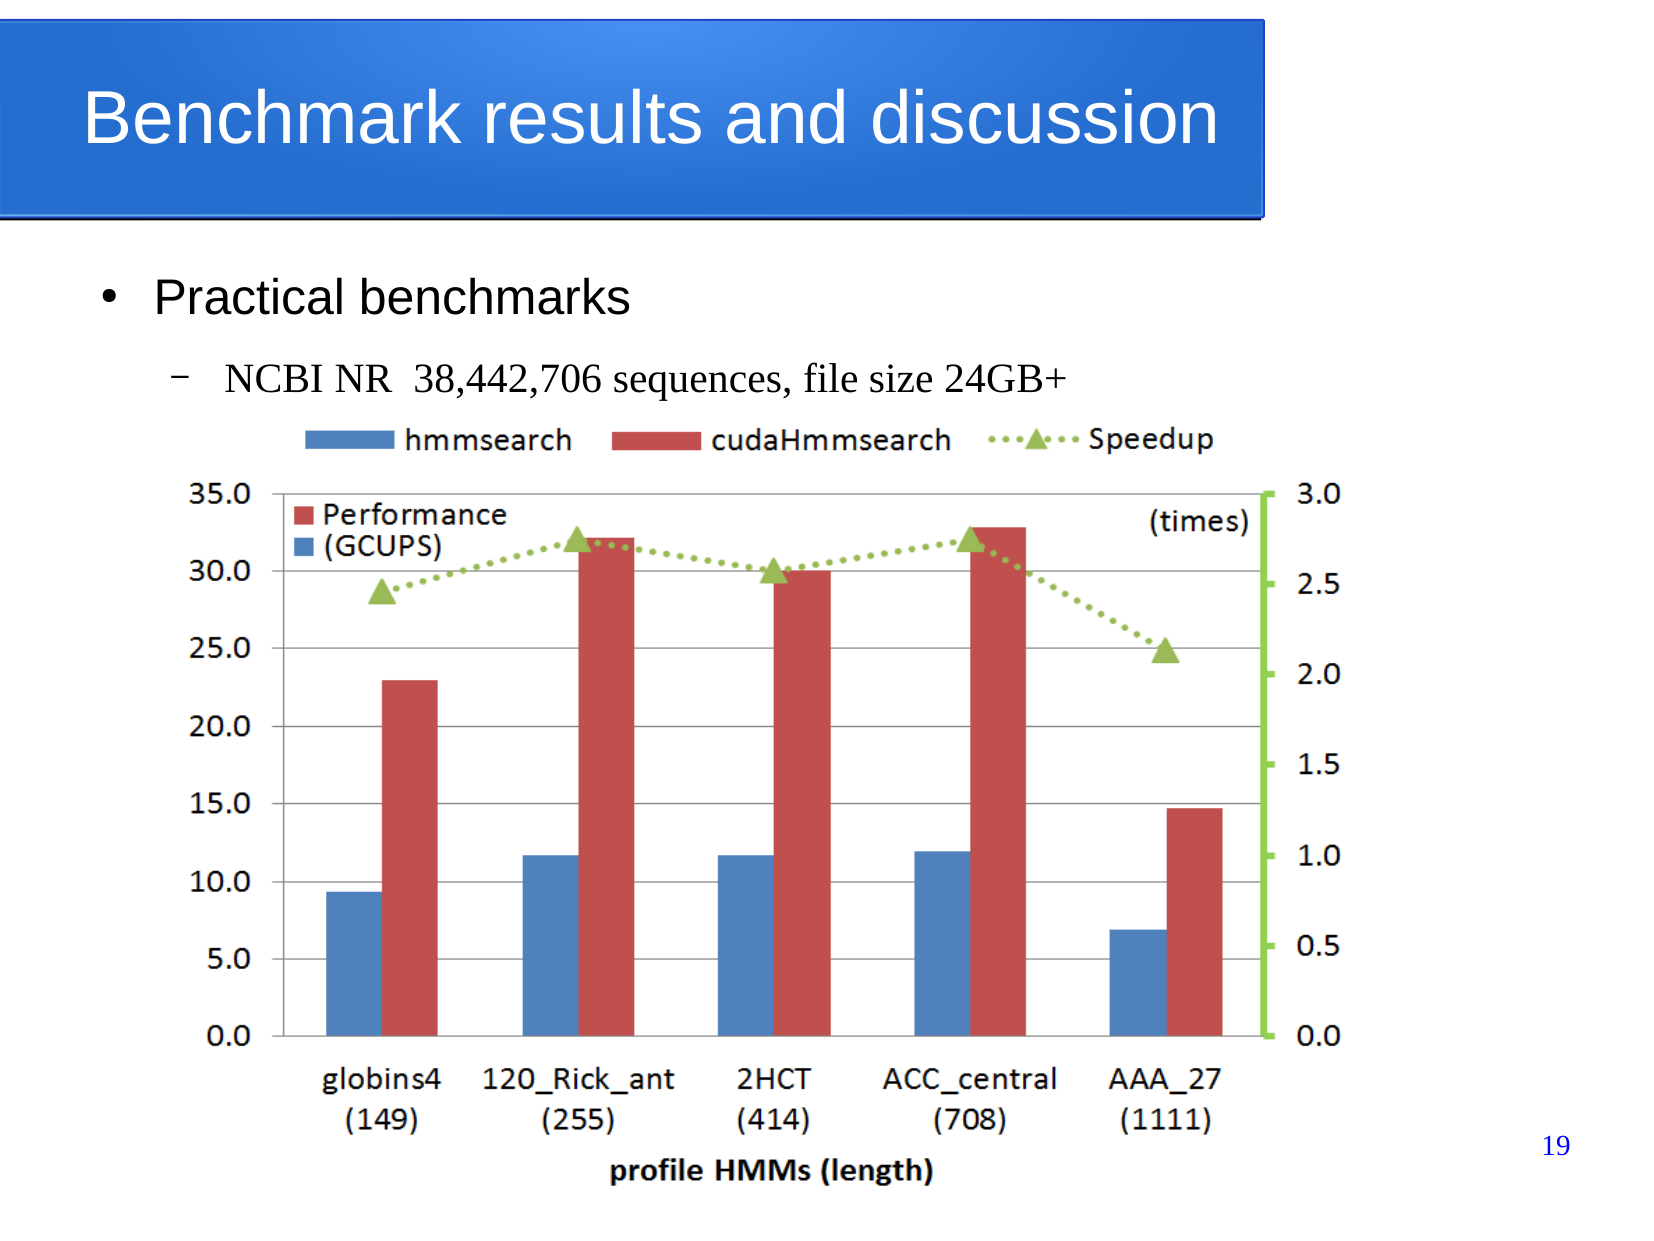

# Benchmark results and discussion
Practical benchmarks
NCBI NR 38,442,706 sequences, file size 24GB+
19